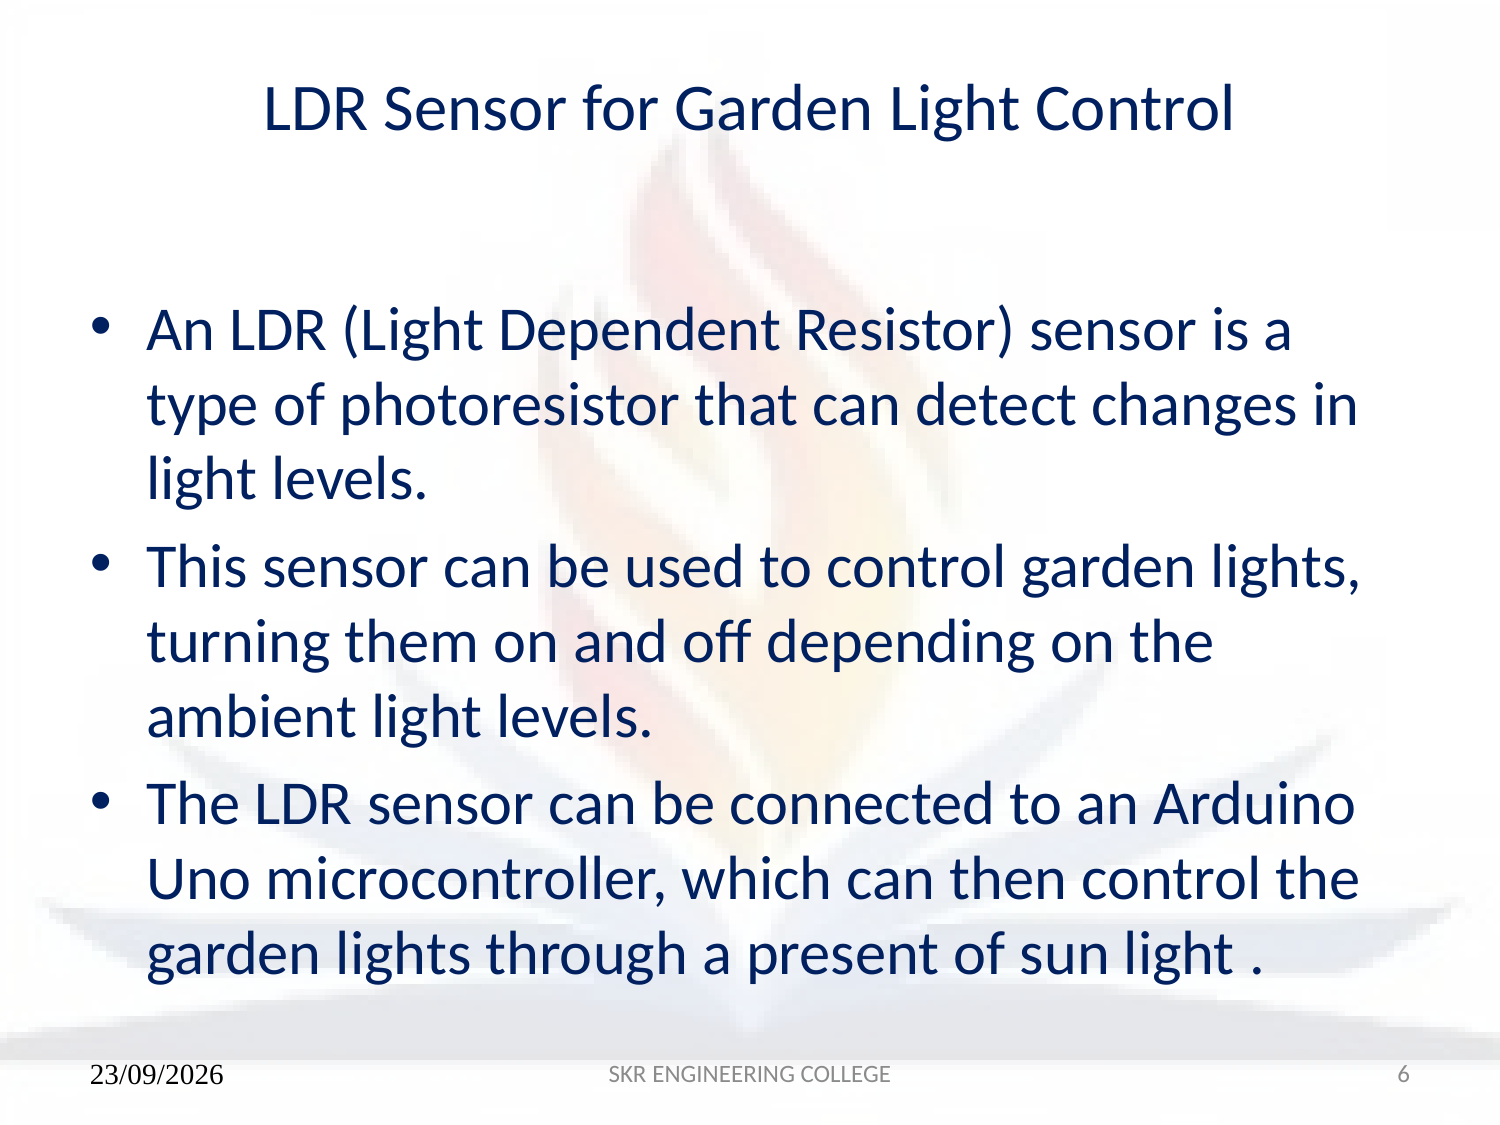

# LDR Sensor for Garden Light Control
An LDR (Light Dependent Resistor) sensor is a type of photoresistor that can detect changes in light levels.
This sensor can be used to control garden lights, turning them on and off depending on the ambient light levels.
The LDR sensor can be connected to an Arduino Uno microcontroller, which can then control the garden lights through a present of sun light .
SKR ENGINEERING COLLEGE
6